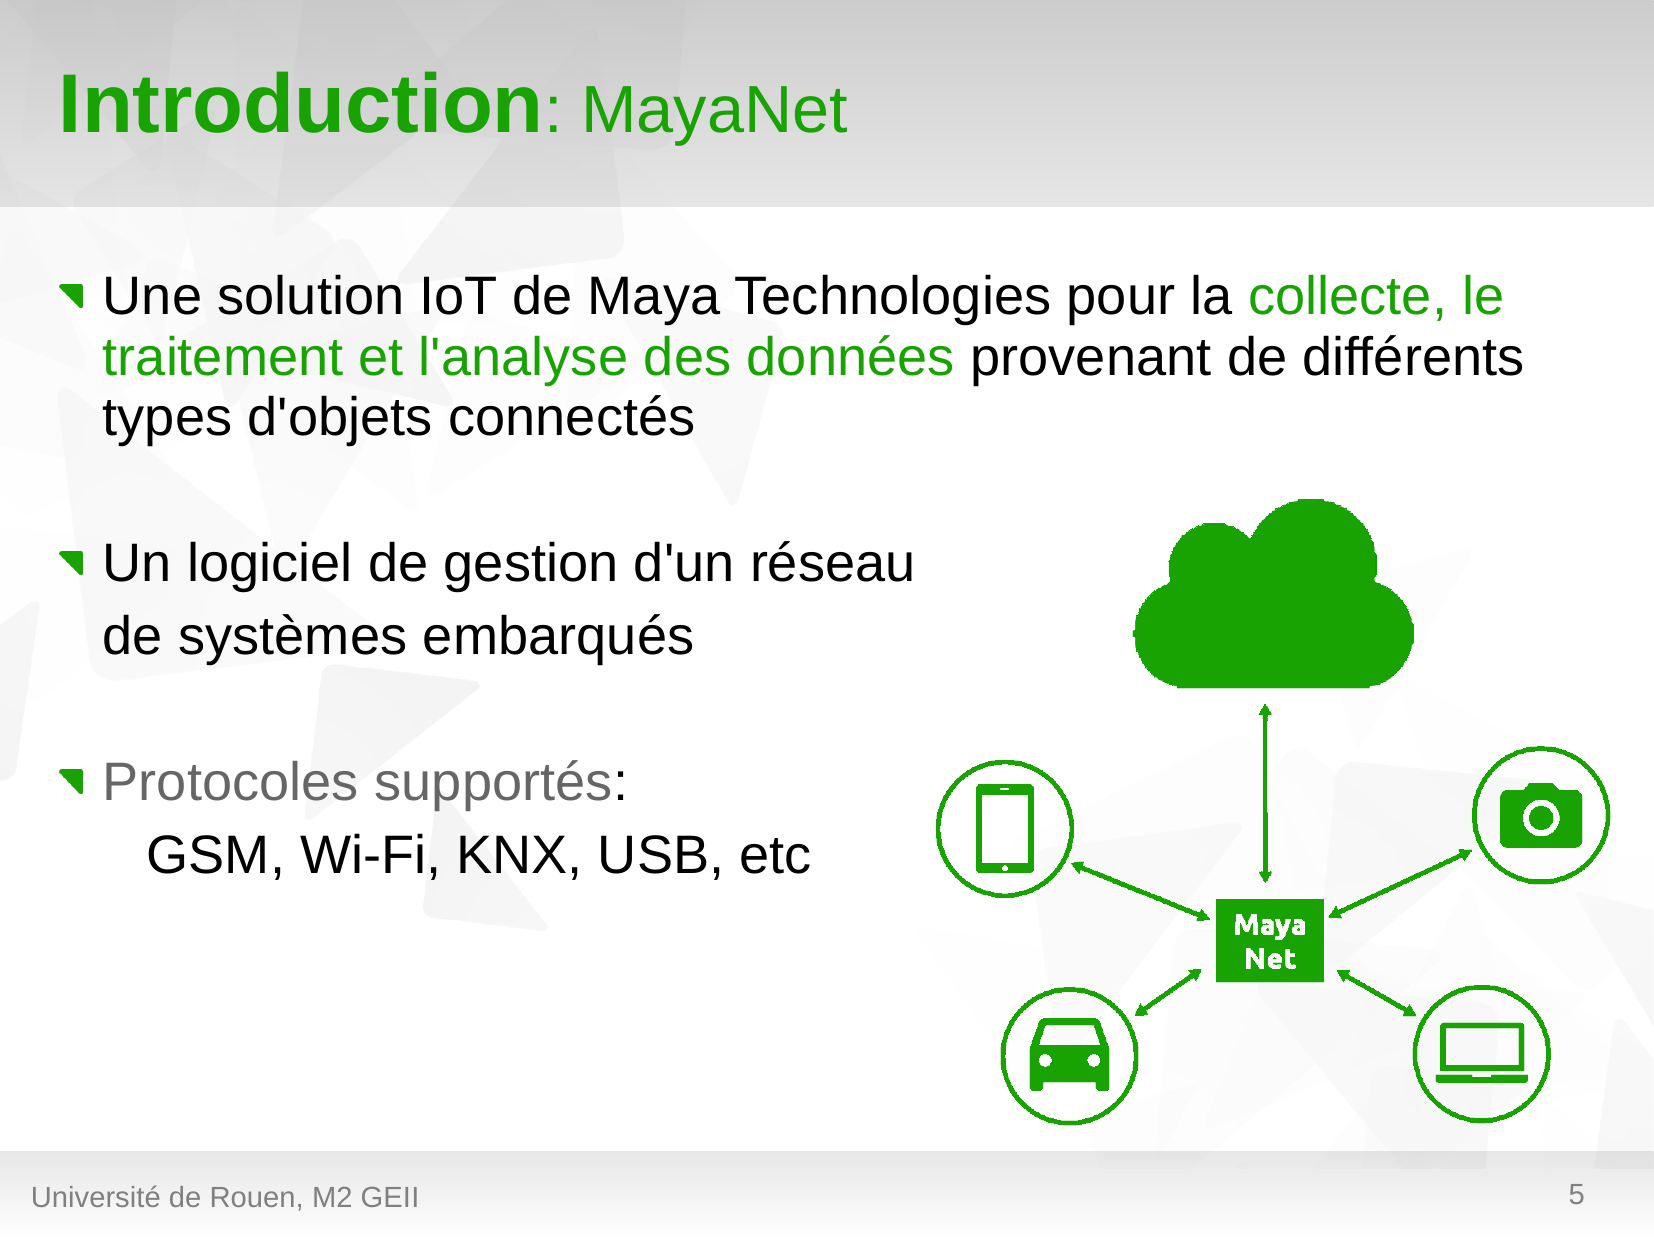

# Introduction: MayaNet
Une solution IoT de Maya Technologies pour la collecte, le traitement et l'analyse des données provenant de différents types d'objets connectés
Un logiciel de gestion d'un réseau
de systèmes embarqués
Protocoles supportés:
GSM, Wi-Fi, KNX, USB, etc
5
Université de Rouen, M2 GEII